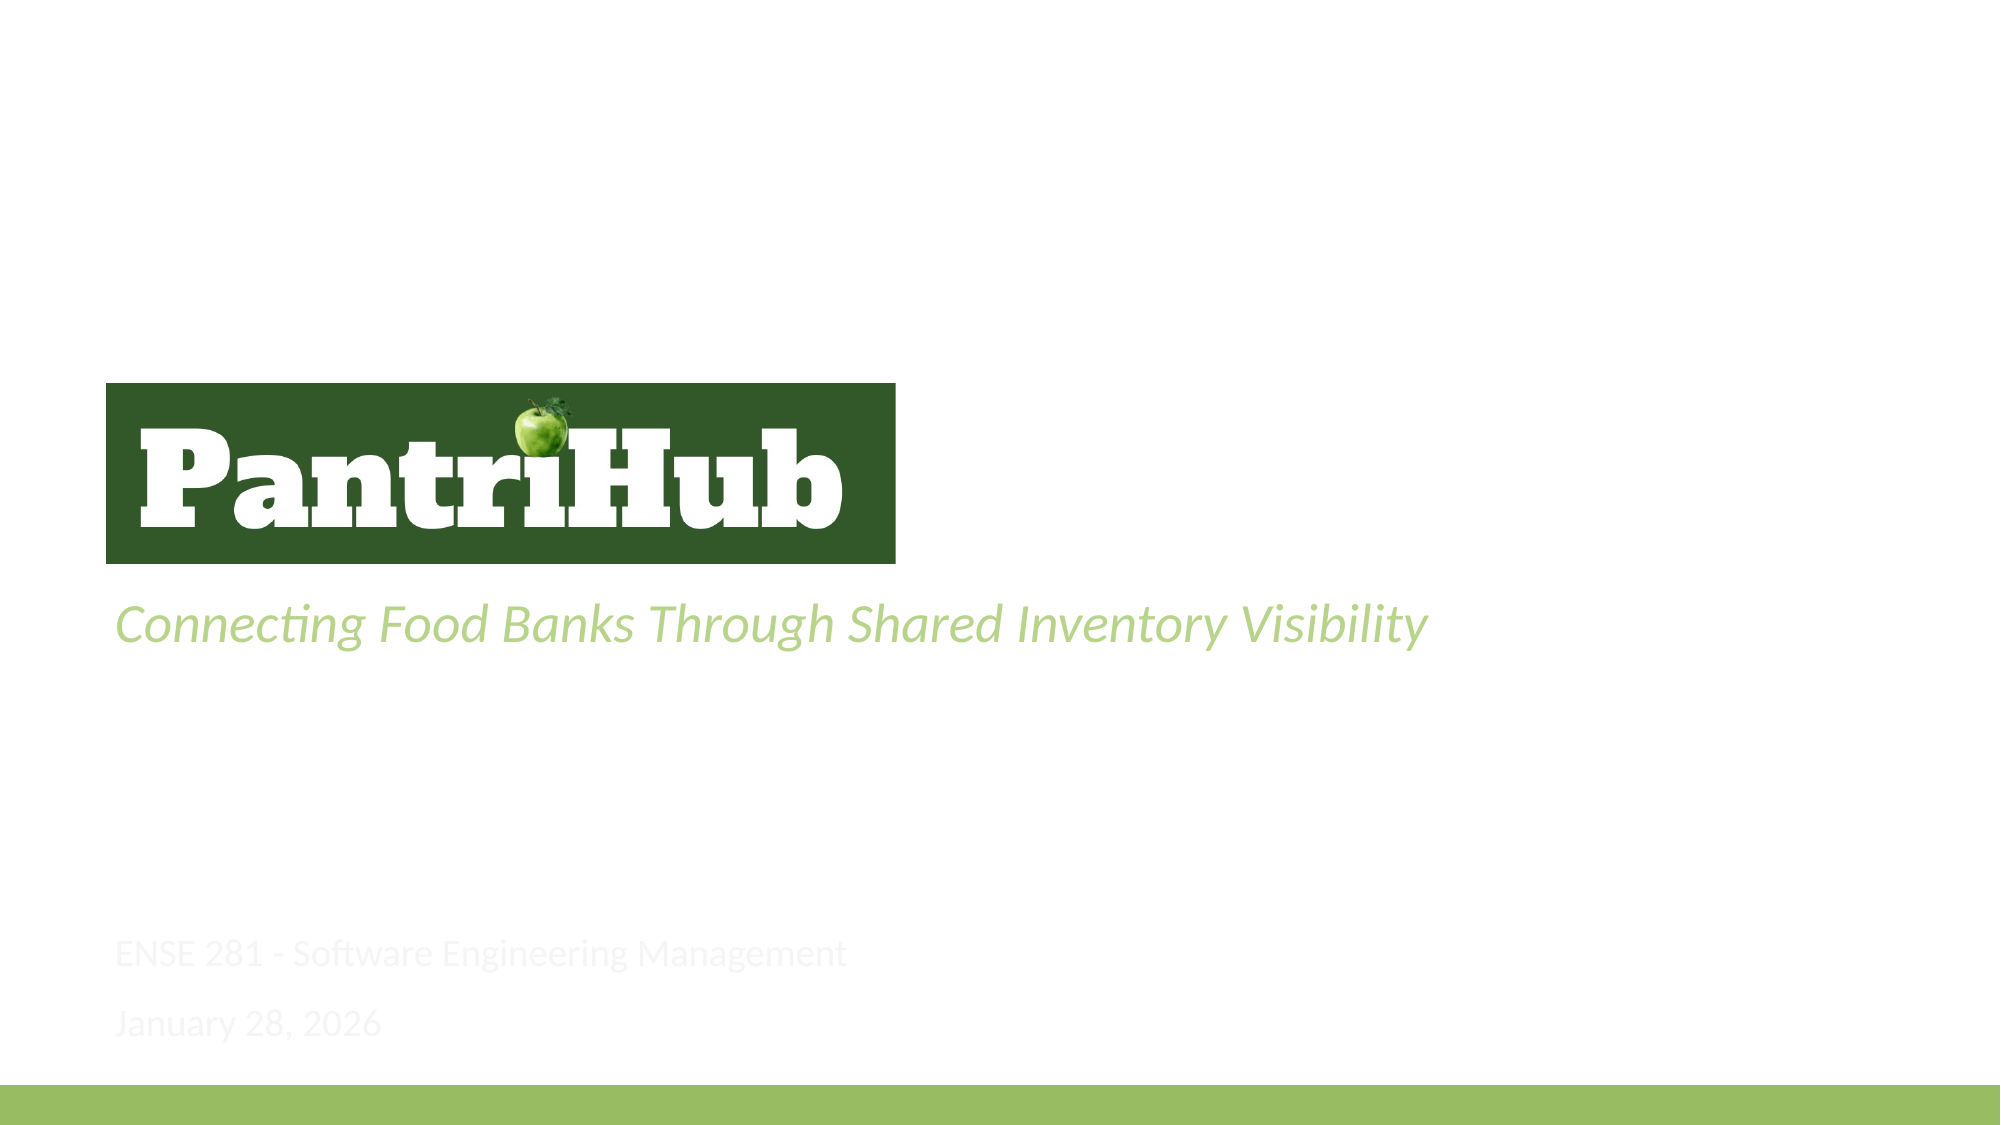

Connecting Food Banks Through Shared Inventory Visibility
ENSE 281 - Software Engineering Management
January 28, 2026